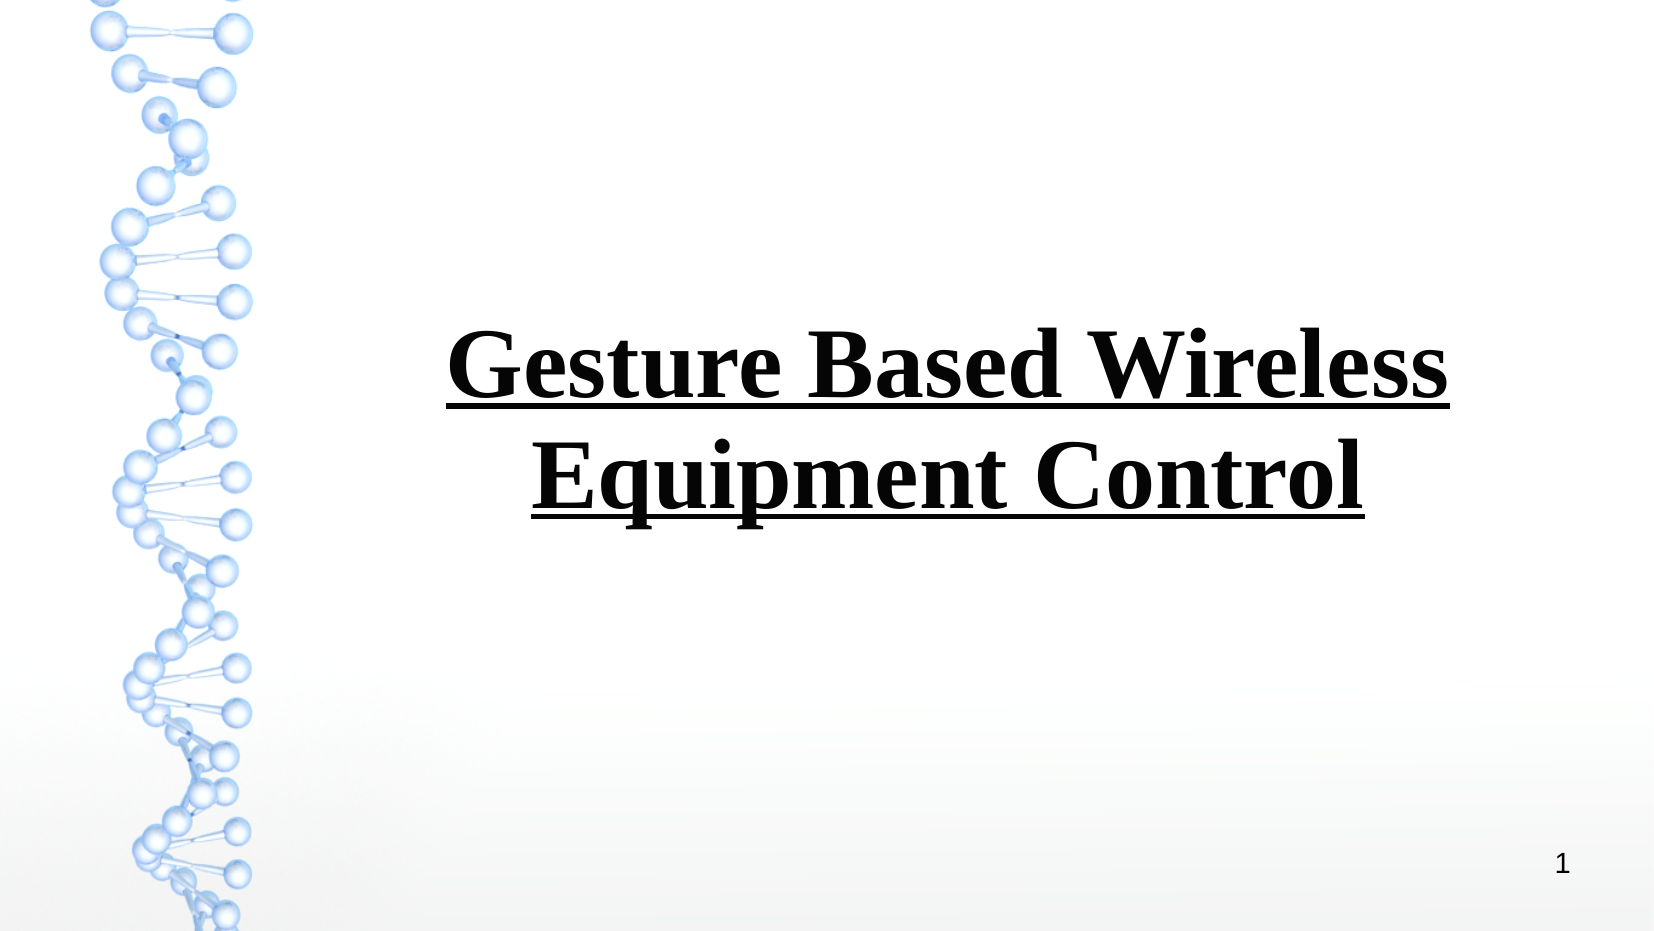

# Gesture Based Wireless Equipment Control
1